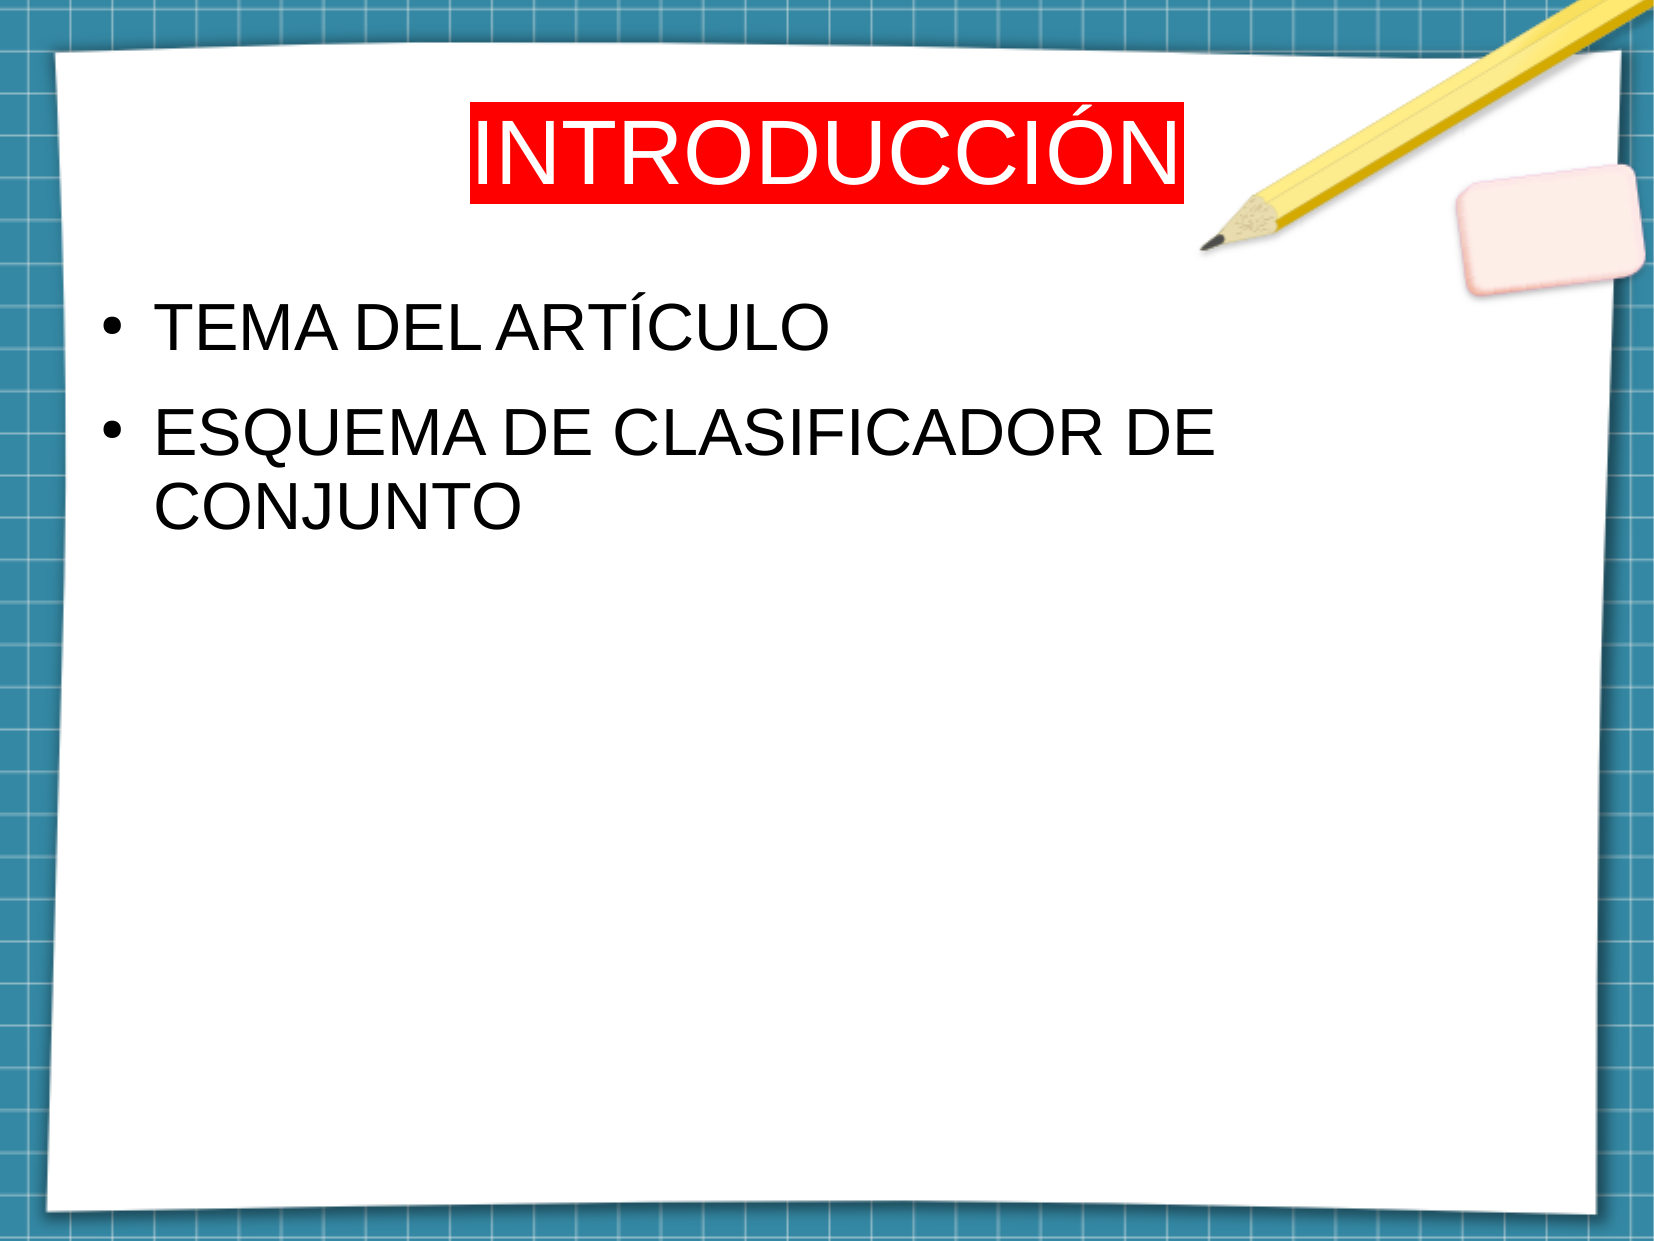

# INTRODUCCIÓN
TEMA DEL ARTÍCULO
ESQUEMA DE CLASIFICADOR DE CONJUNTO